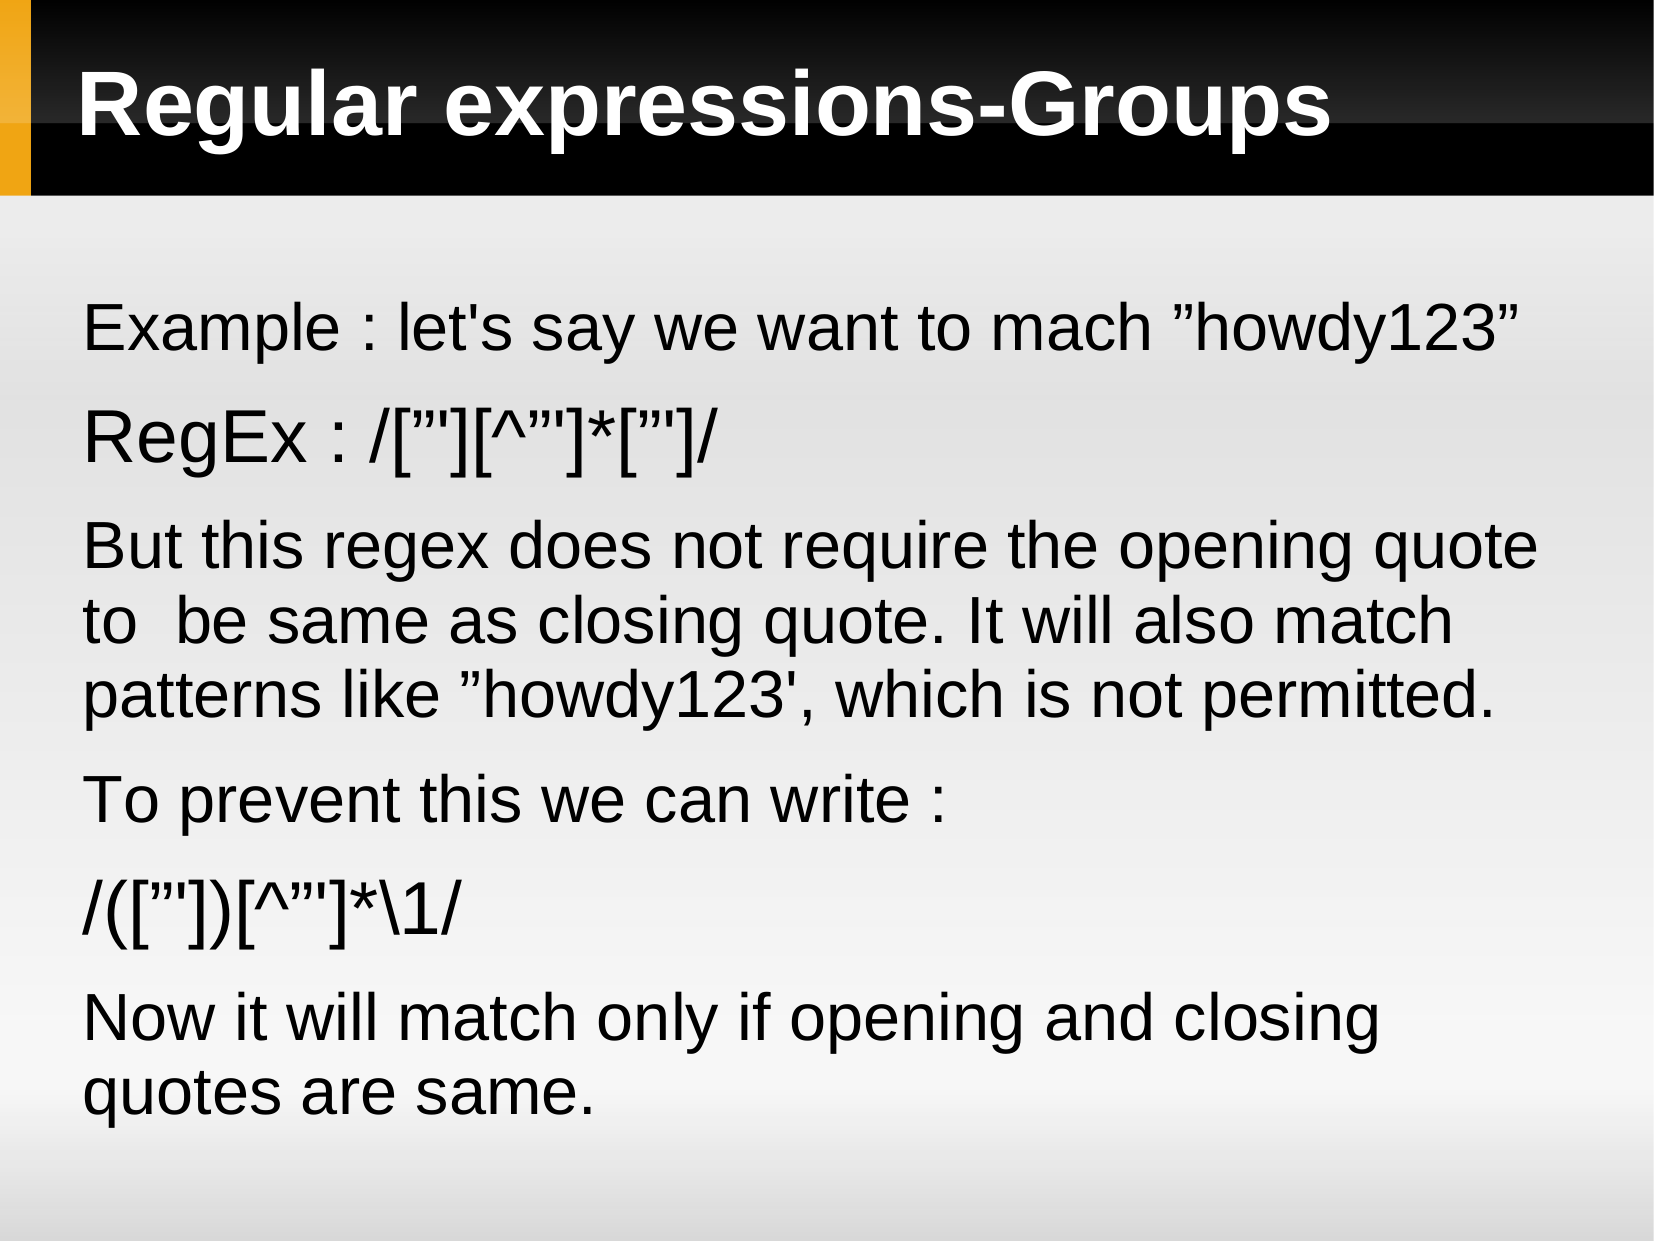

# Regular expressions-Groups
Example : let's say we want to mach ”howdy123”
RegEx : /[”'][^”']*[”']/
But this regex does not require the opening quote to be same as closing quote. It will also match patterns like ”howdy123', which is not permitted.
To prevent this we can write :
/([”'])[^”']*\1/
Now it will match only if opening and closing quotes are same.